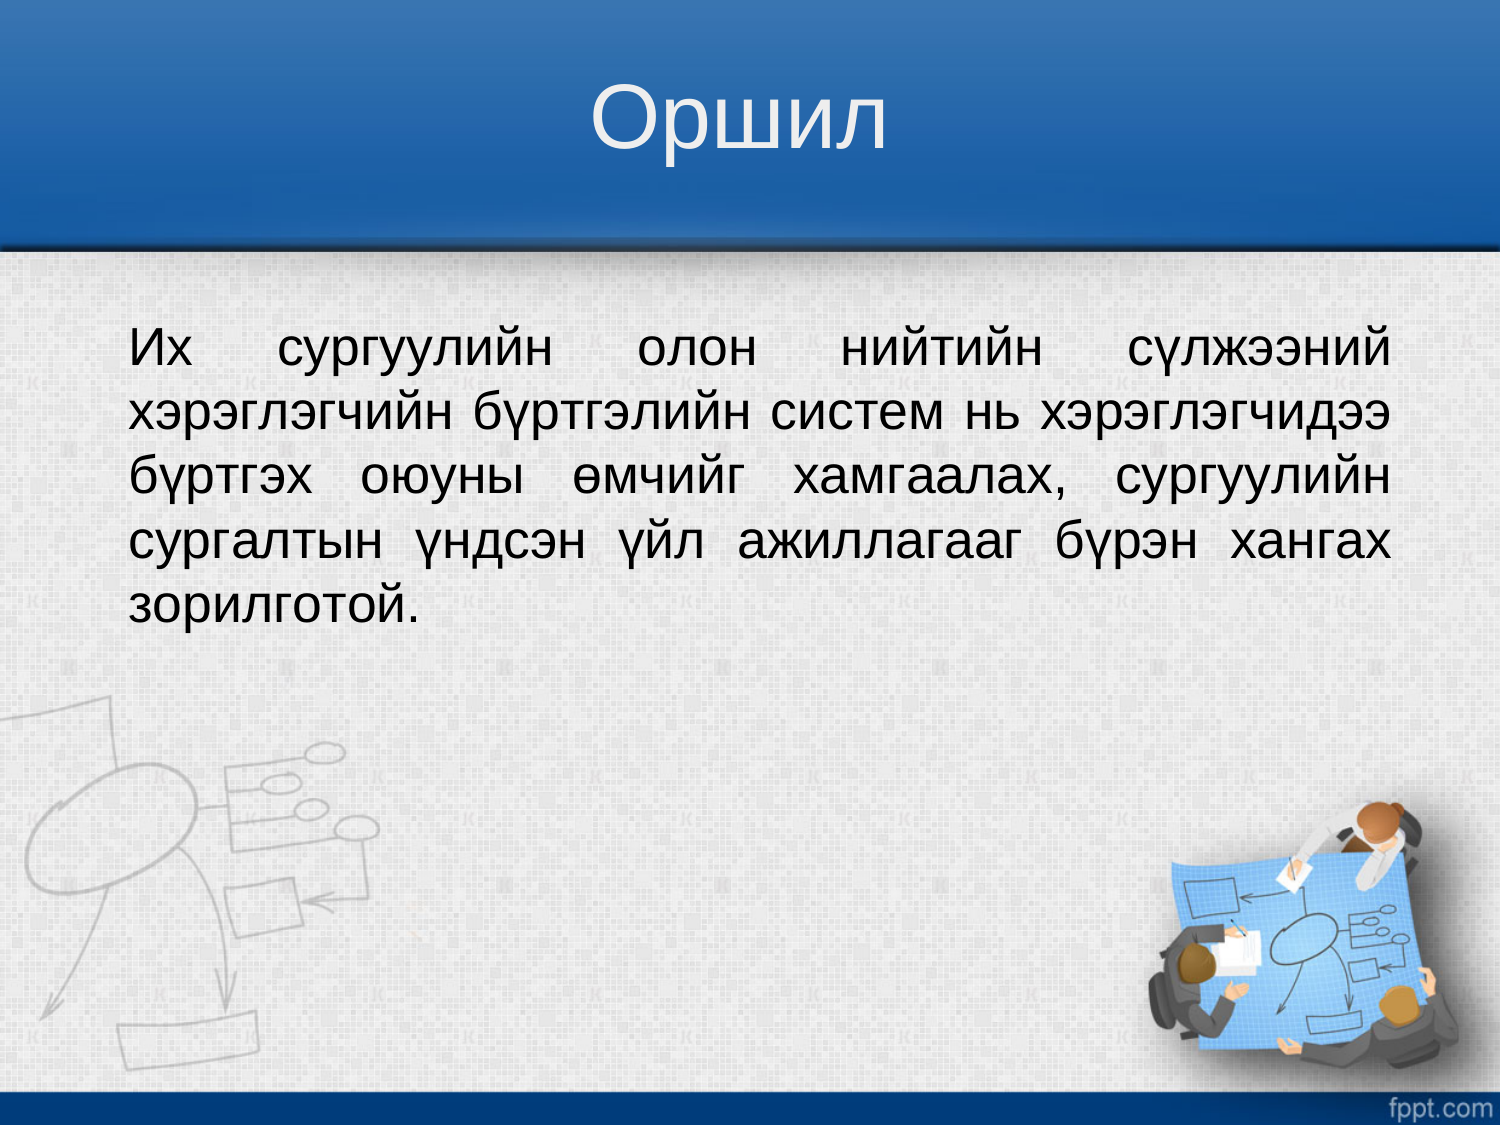

# Оршил
Их сургуулийн олон нийтийн сүлжээний хэрэглэгчийн бүртгэлийн систем нь хэрэглэгчидээ бүртгэх оюуны өмчийг хамгаалах, сургуулийн сургалтын үндсэн үйл ажиллагааг бүрэн хангах зорилготой.